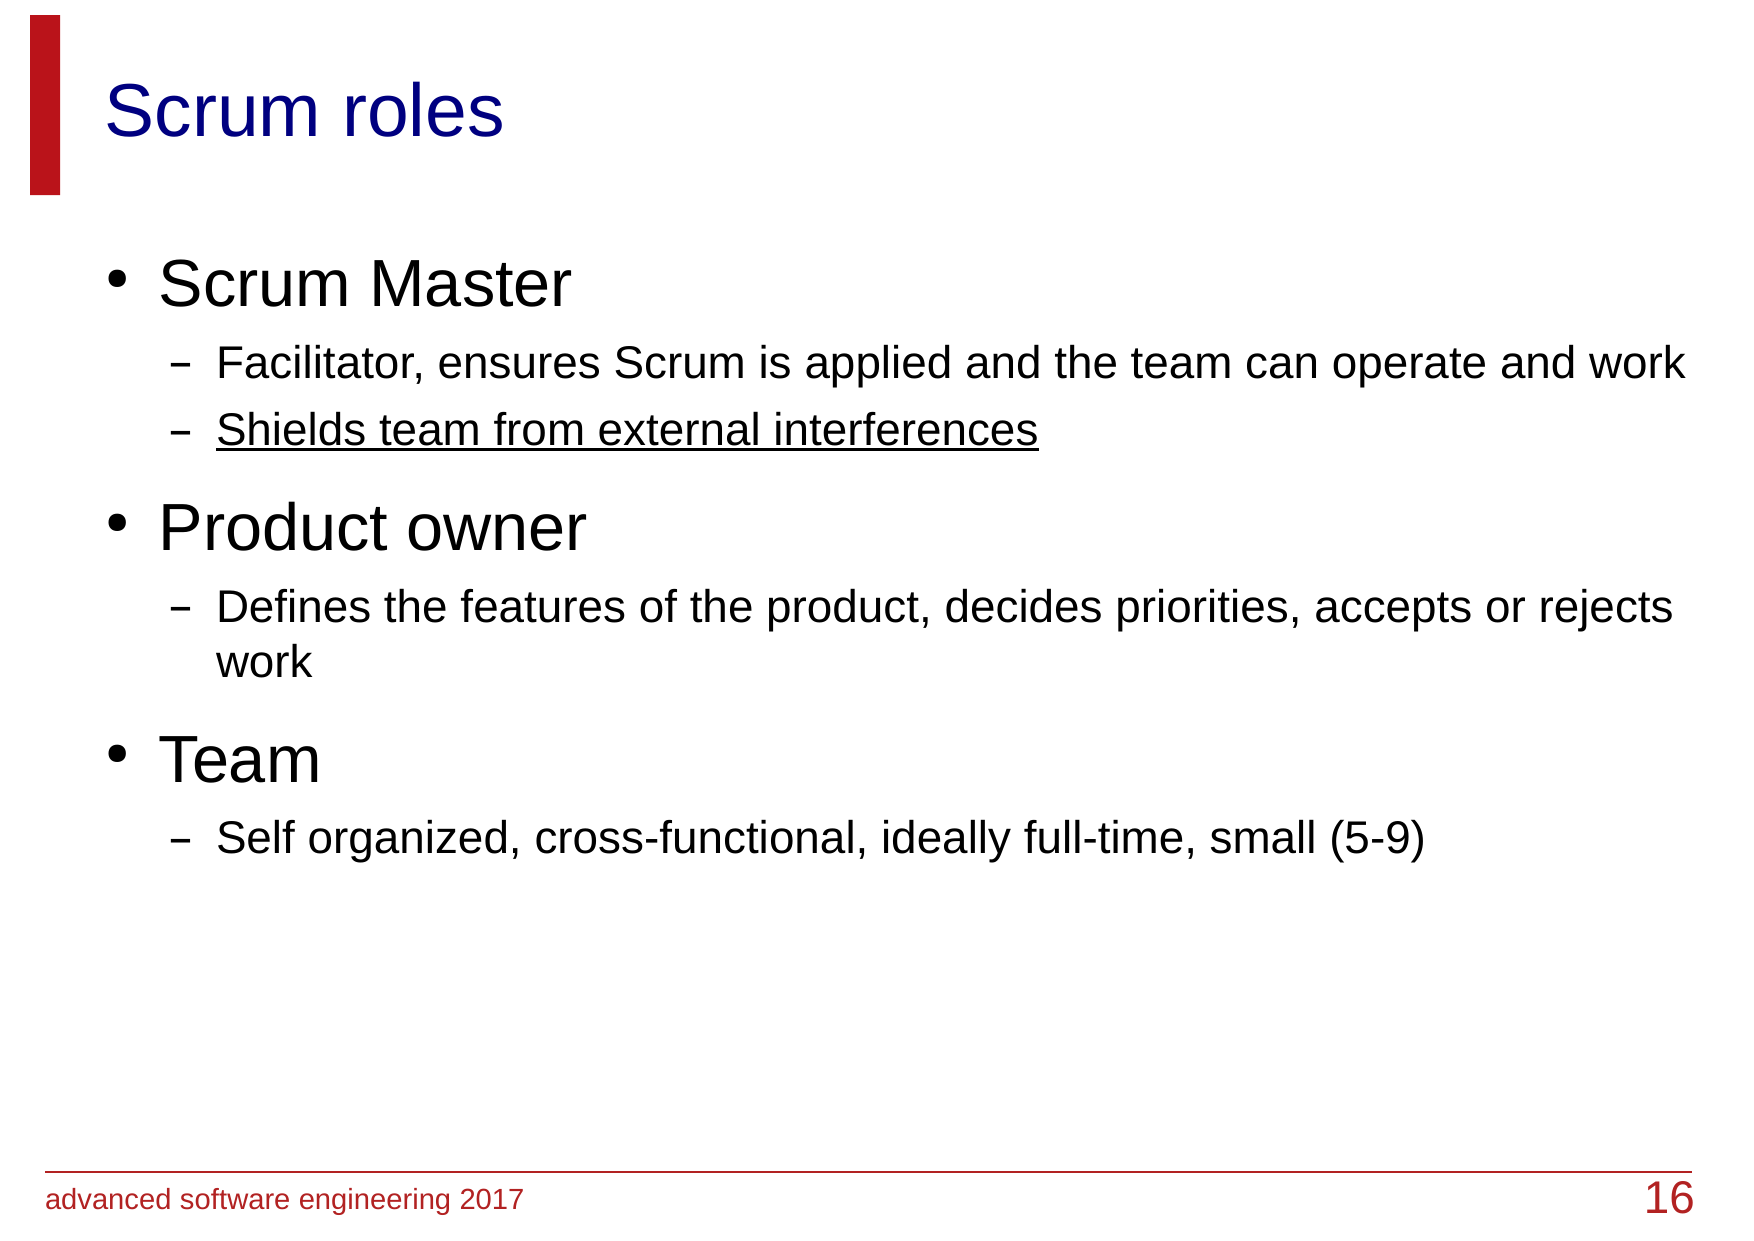

# Scrum roles
Scrum Master
Facilitator, ensures Scrum is applied and the team can operate and work
Shields team from external interferences
Product owner
Defines the features of the product, decides priorities, accepts or rejects work
Team
Self organized, cross-functional, ideally full-time, small (5-9)
16
advanced software engineering 2017